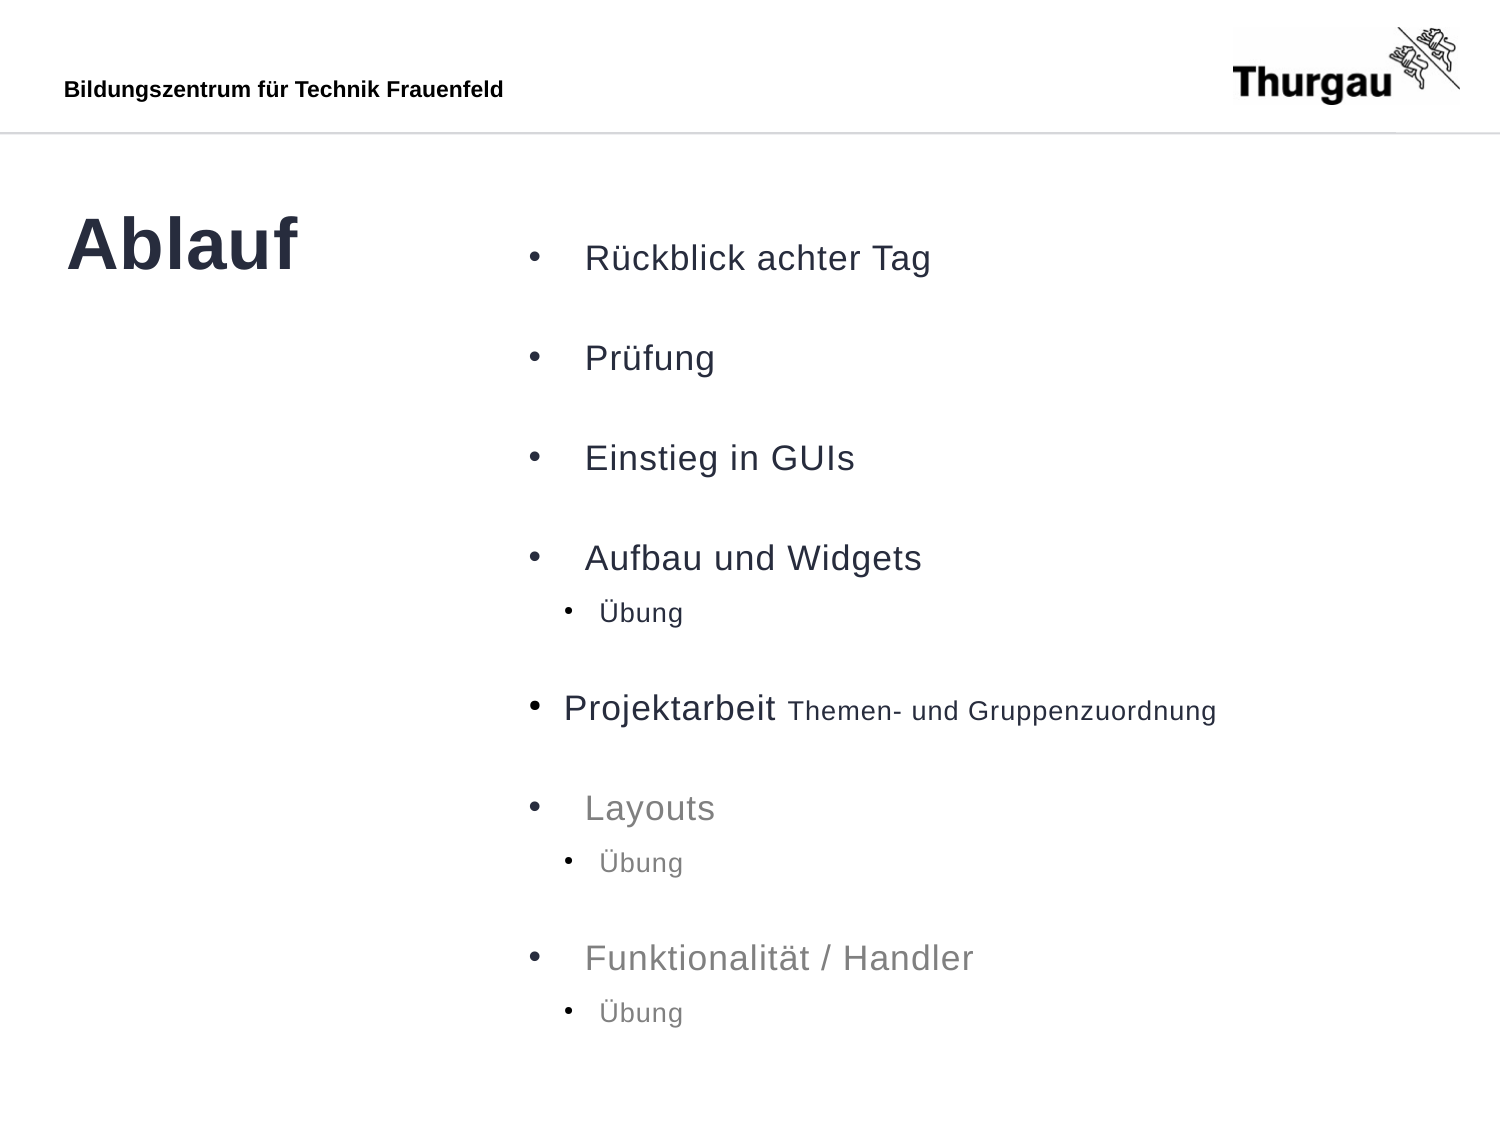

Bildungszentrum für Technik Frauenfeld
Ablauf
Rückblick achter Tag
Prüfung
Einstieg in GUIs
Aufbau und Widgets
Übung
Projektarbeit Themen- und Gruppenzuordnung
Layouts
Übung
Funktionalität / Handler
Übung